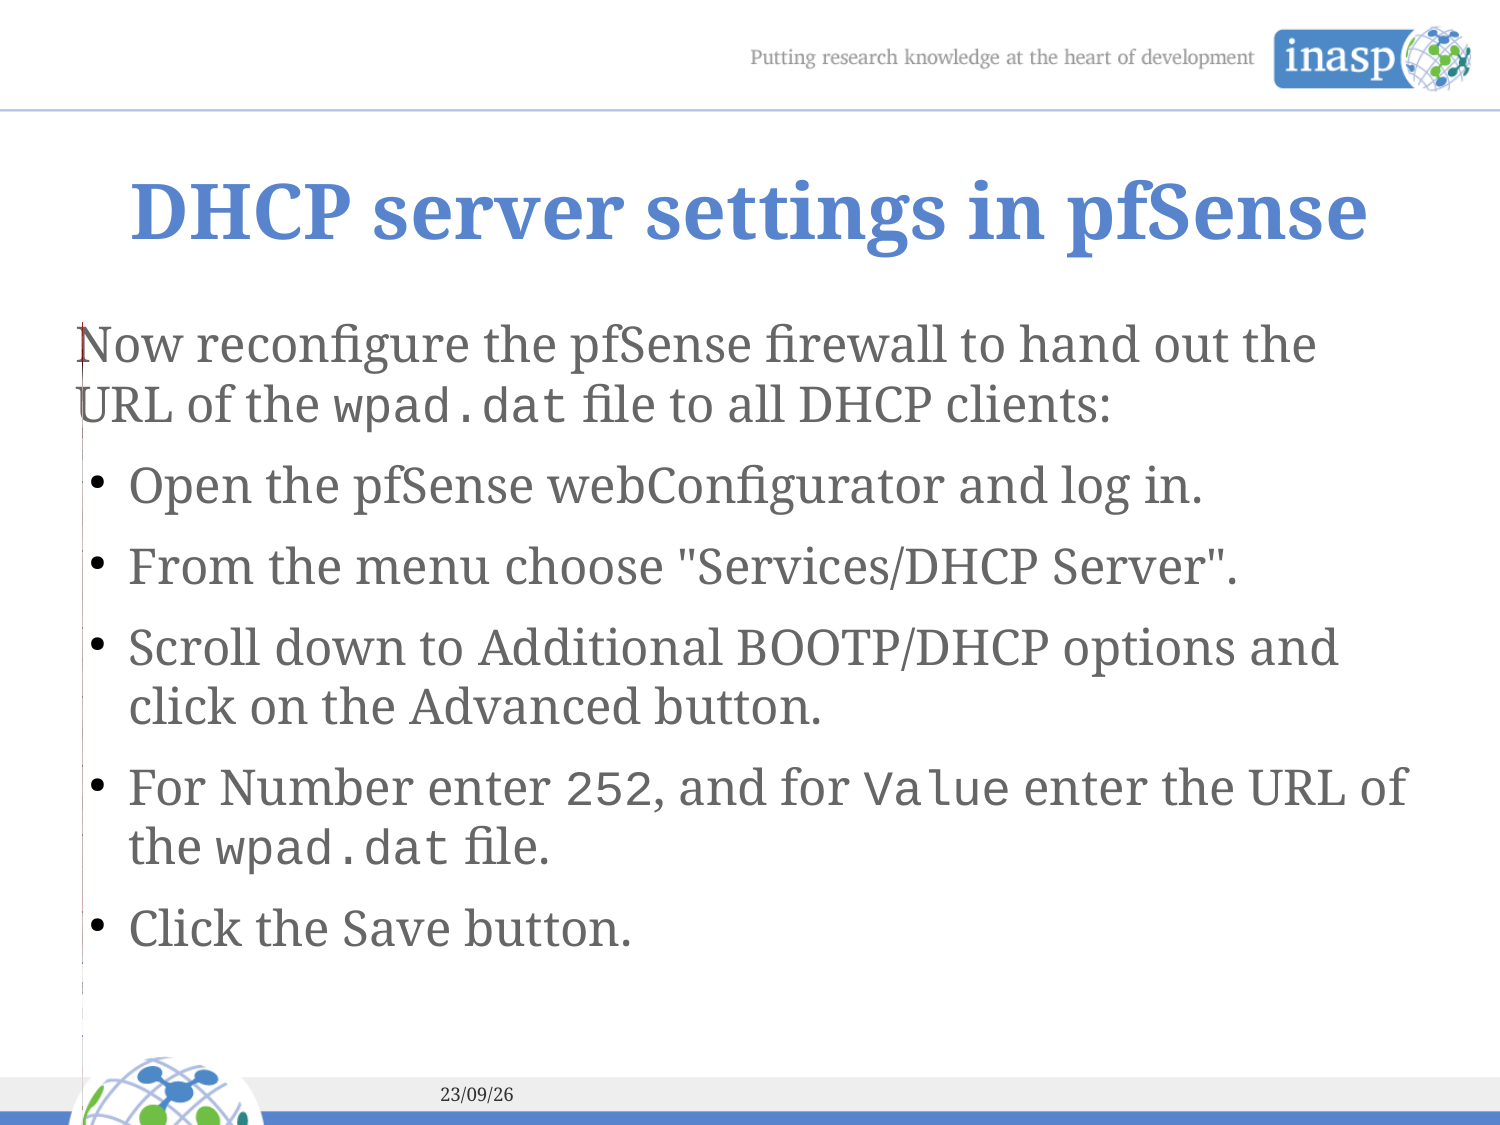

# DHCP server settings in pfSense
Now reconfigure the pfSense firewall to hand out the URL of the wpad.dat file to all DHCP clients:
Open the pfSense webConfigurator and log in.
From the menu choose "Services/DHCP Server".
Scroll down to Additional BOOTP/DHCP options and click on the Advanced button.
For Number enter 252, and for Value enter the URL of the wpad.dat file.
Click the Save button.